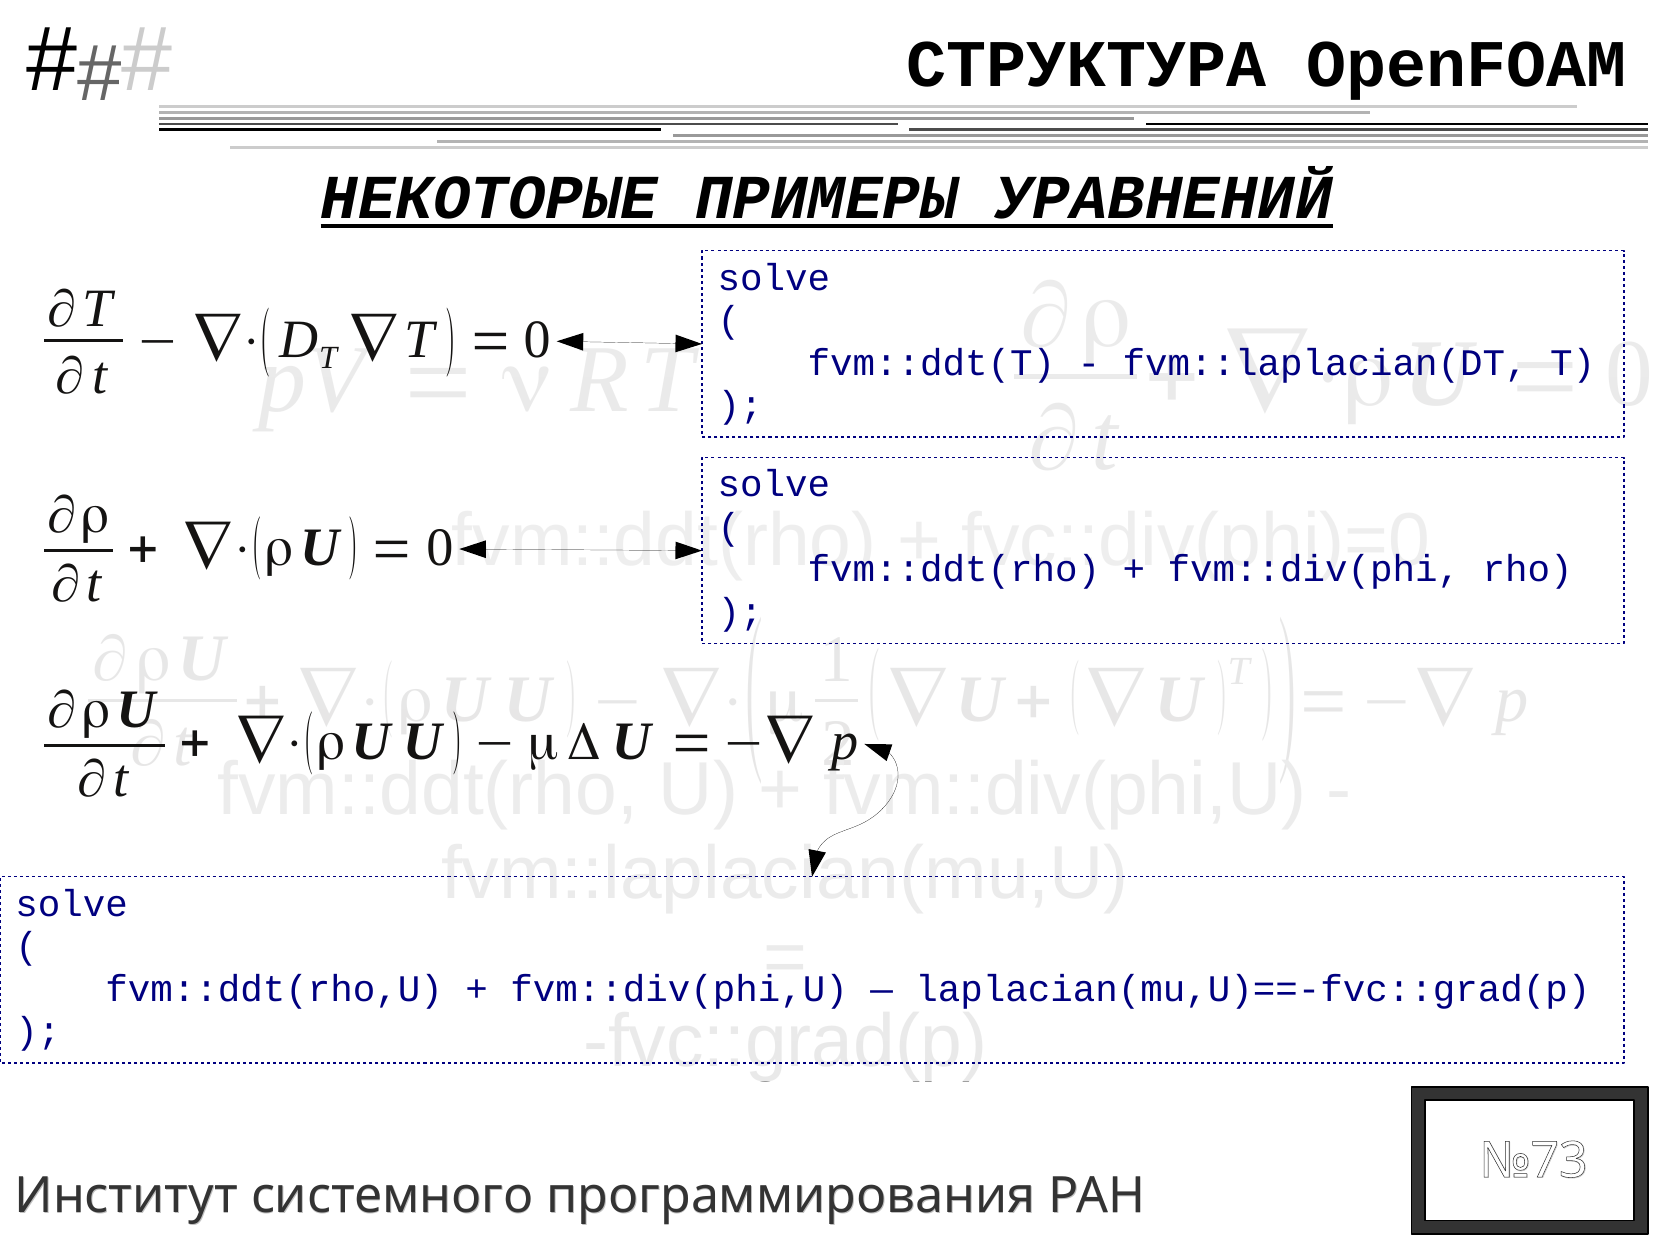

# НЕКОТОРЫЕ ПРИМЕРЫ УРАВНЕНИЙ
solve
(
 fvm::ddt(T) - fvm::laplacian(DT, T)
);
solve
(
 fvm::ddt(rho) + fvm::div(phi, rho)
);
solve
(
 fvm::ddt(rho,U) + fvm::div(phi,U) — laplacian(mu,U)==-fvc::grad(p)
);